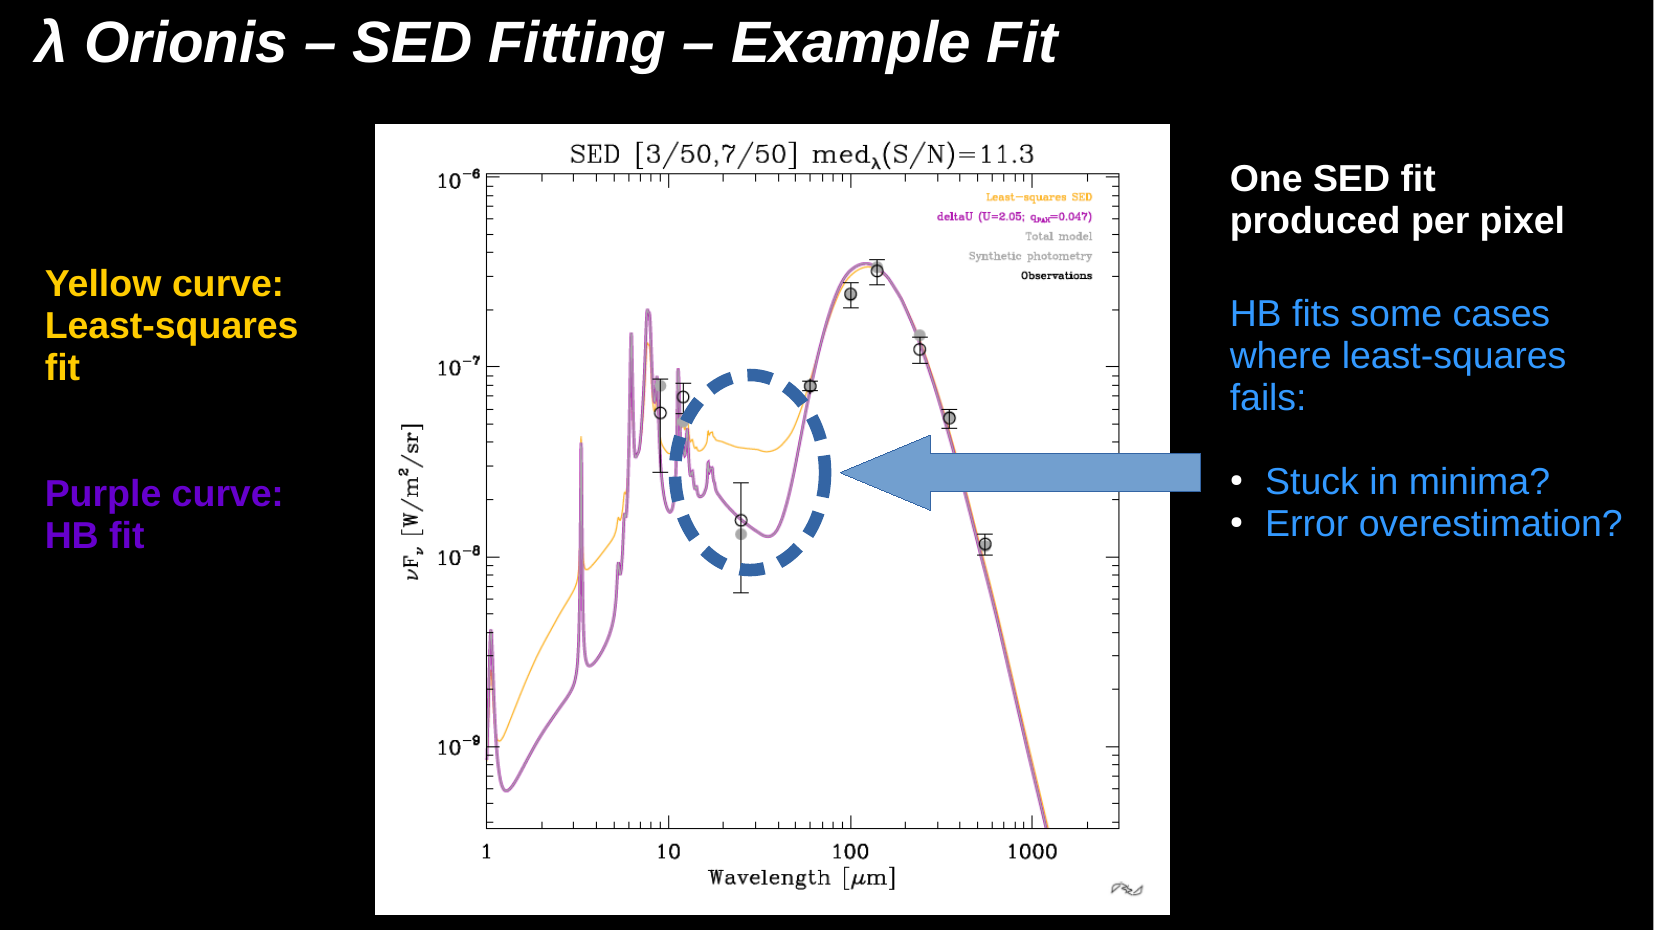

# λ Orionis – SED Fitting – Example Fit
One SED fit produced per pixel
Yellow curve:
Least-squares fit
Purple curve:
HB fit
HB fits some cases where least-squares fails:
Stuck in minima?
Error overestimation?